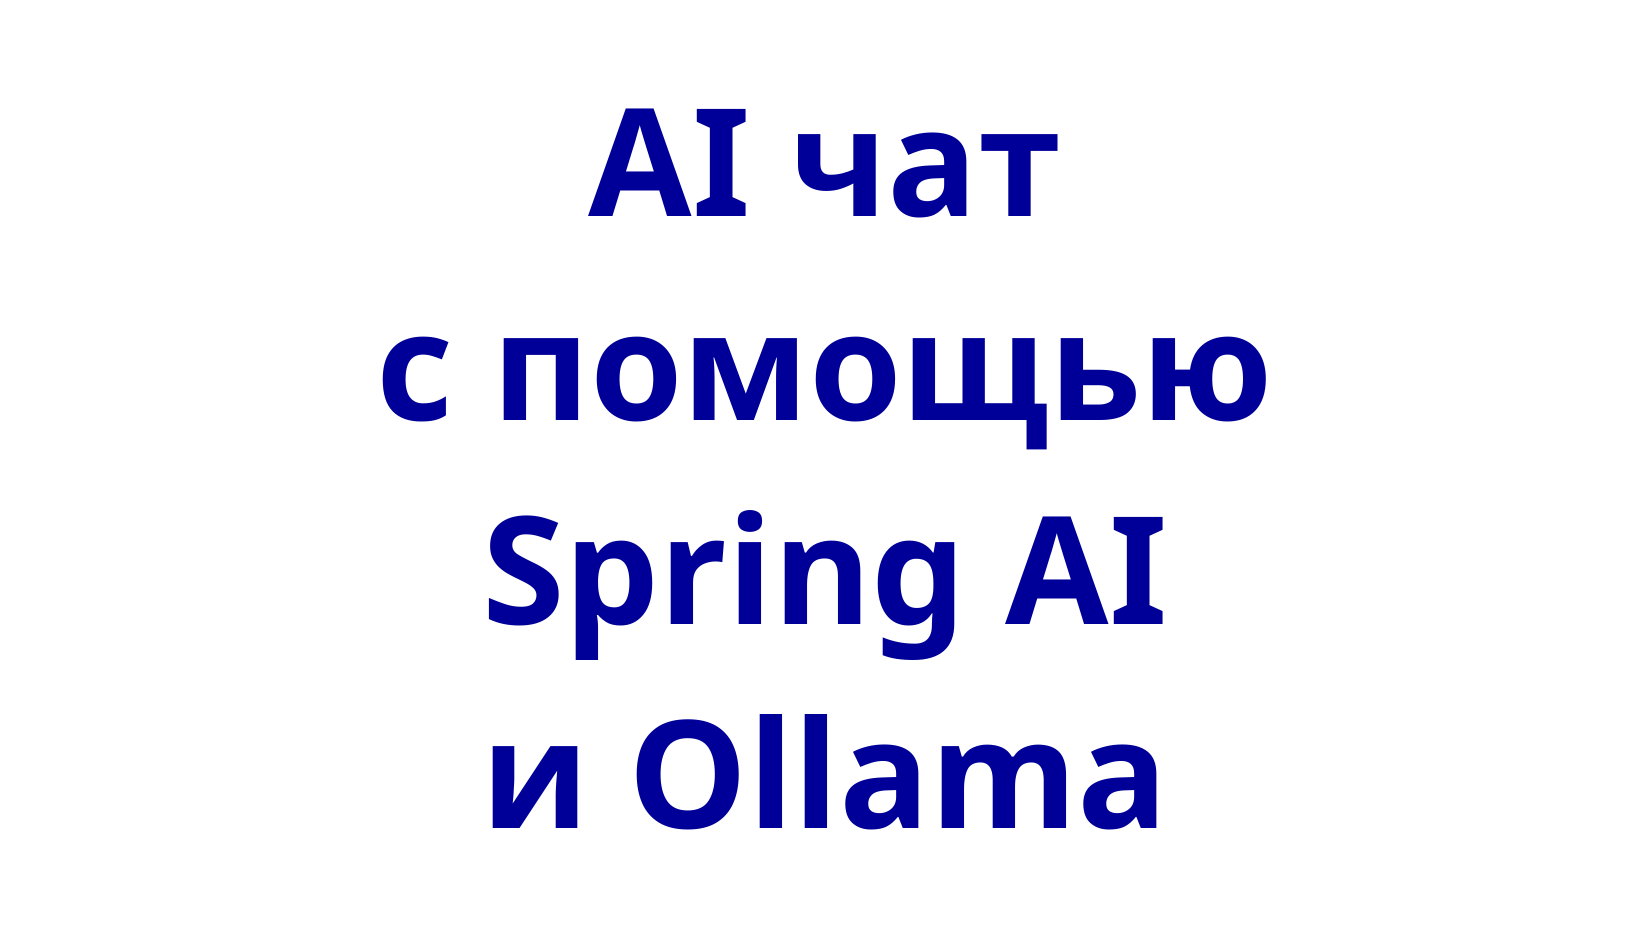

# AI чат
с помощью
Spring AI
и Ollama